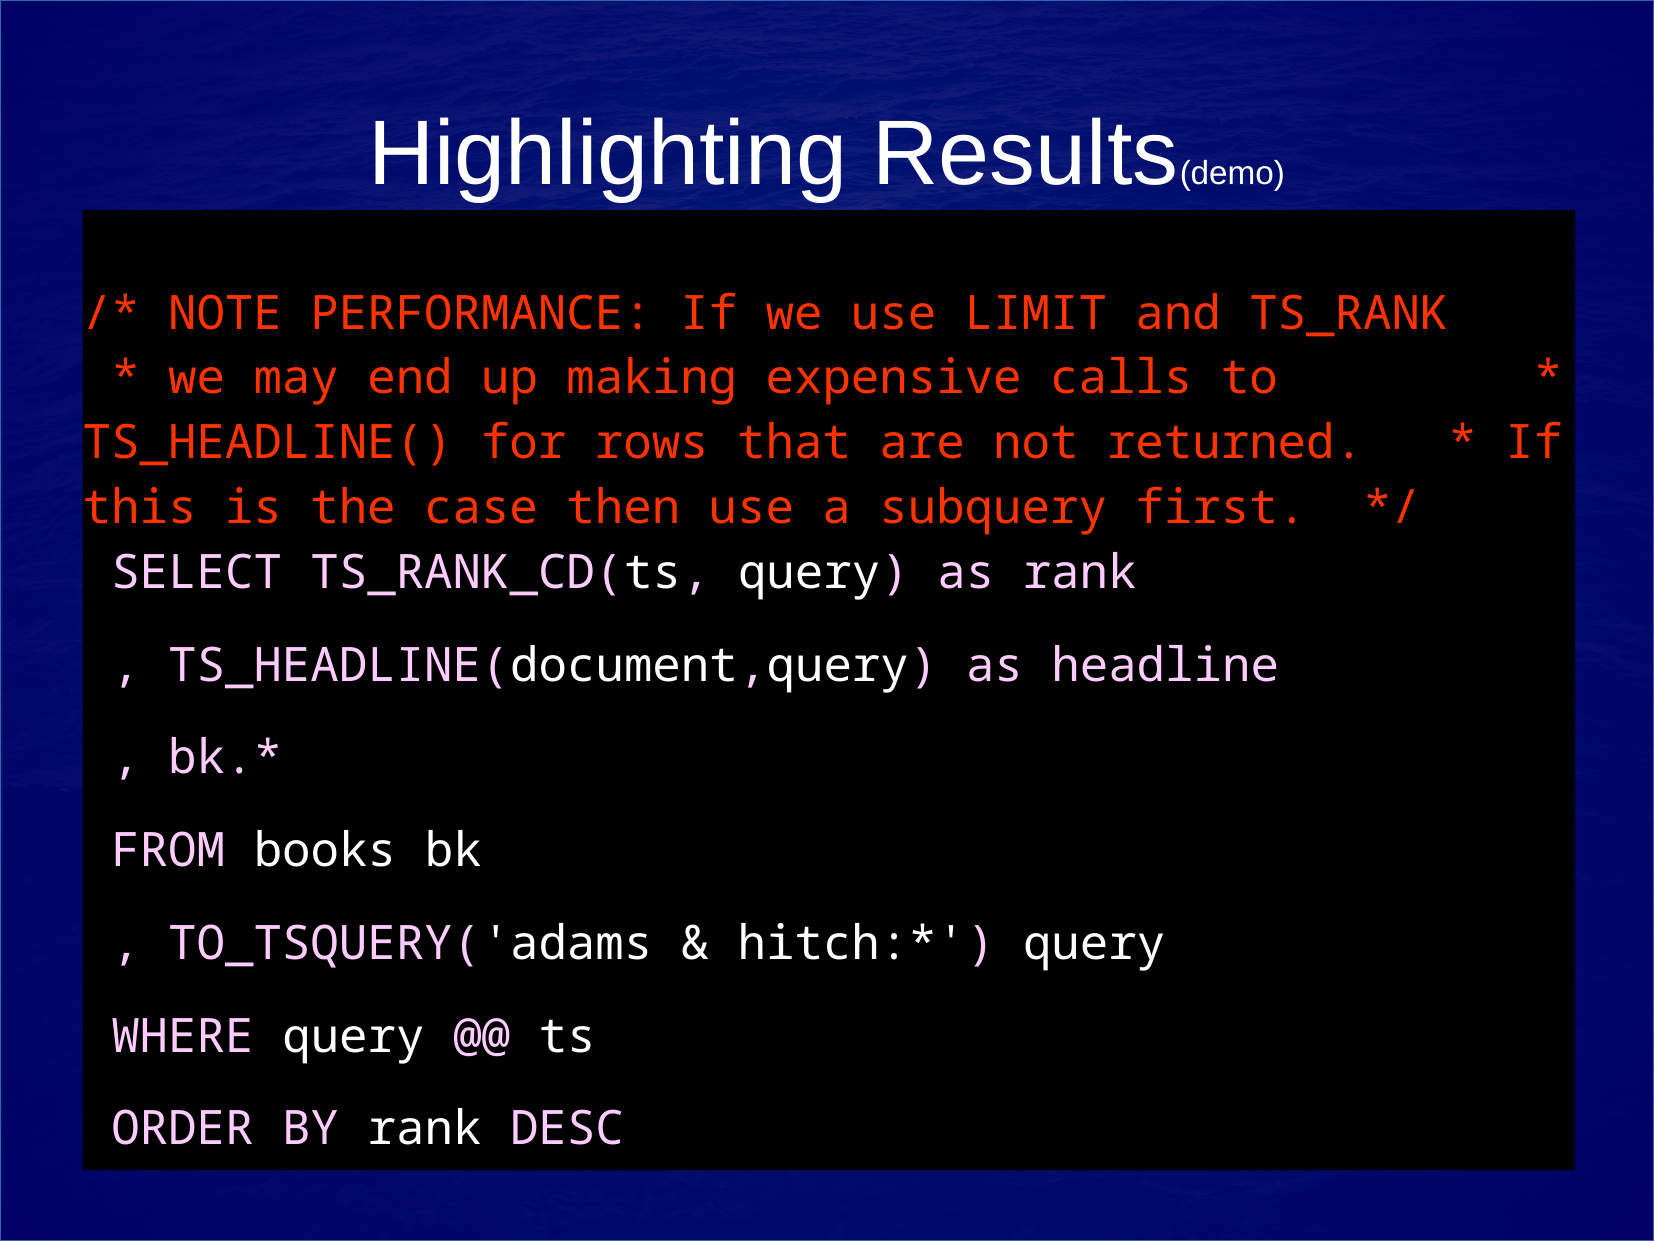

# Highlighting Results(demo)
/* NOTE PERFORMANCE: If we use LIMIT and TS_RANK
 * we may end up making expensive calls to * TS_HEADLINE() for rows that are not returned. * If this is the case then use a subquery first. */
 SELECT TS_RANK_CD(ts, query) as rank
 , TS_HEADLINE(document,query) as headline
 , bk.*
 FROM books bk
 , TO_TSQUERY('adams & hitch:*') query
 WHERE query @@ ts
 ORDER BY rank DESC